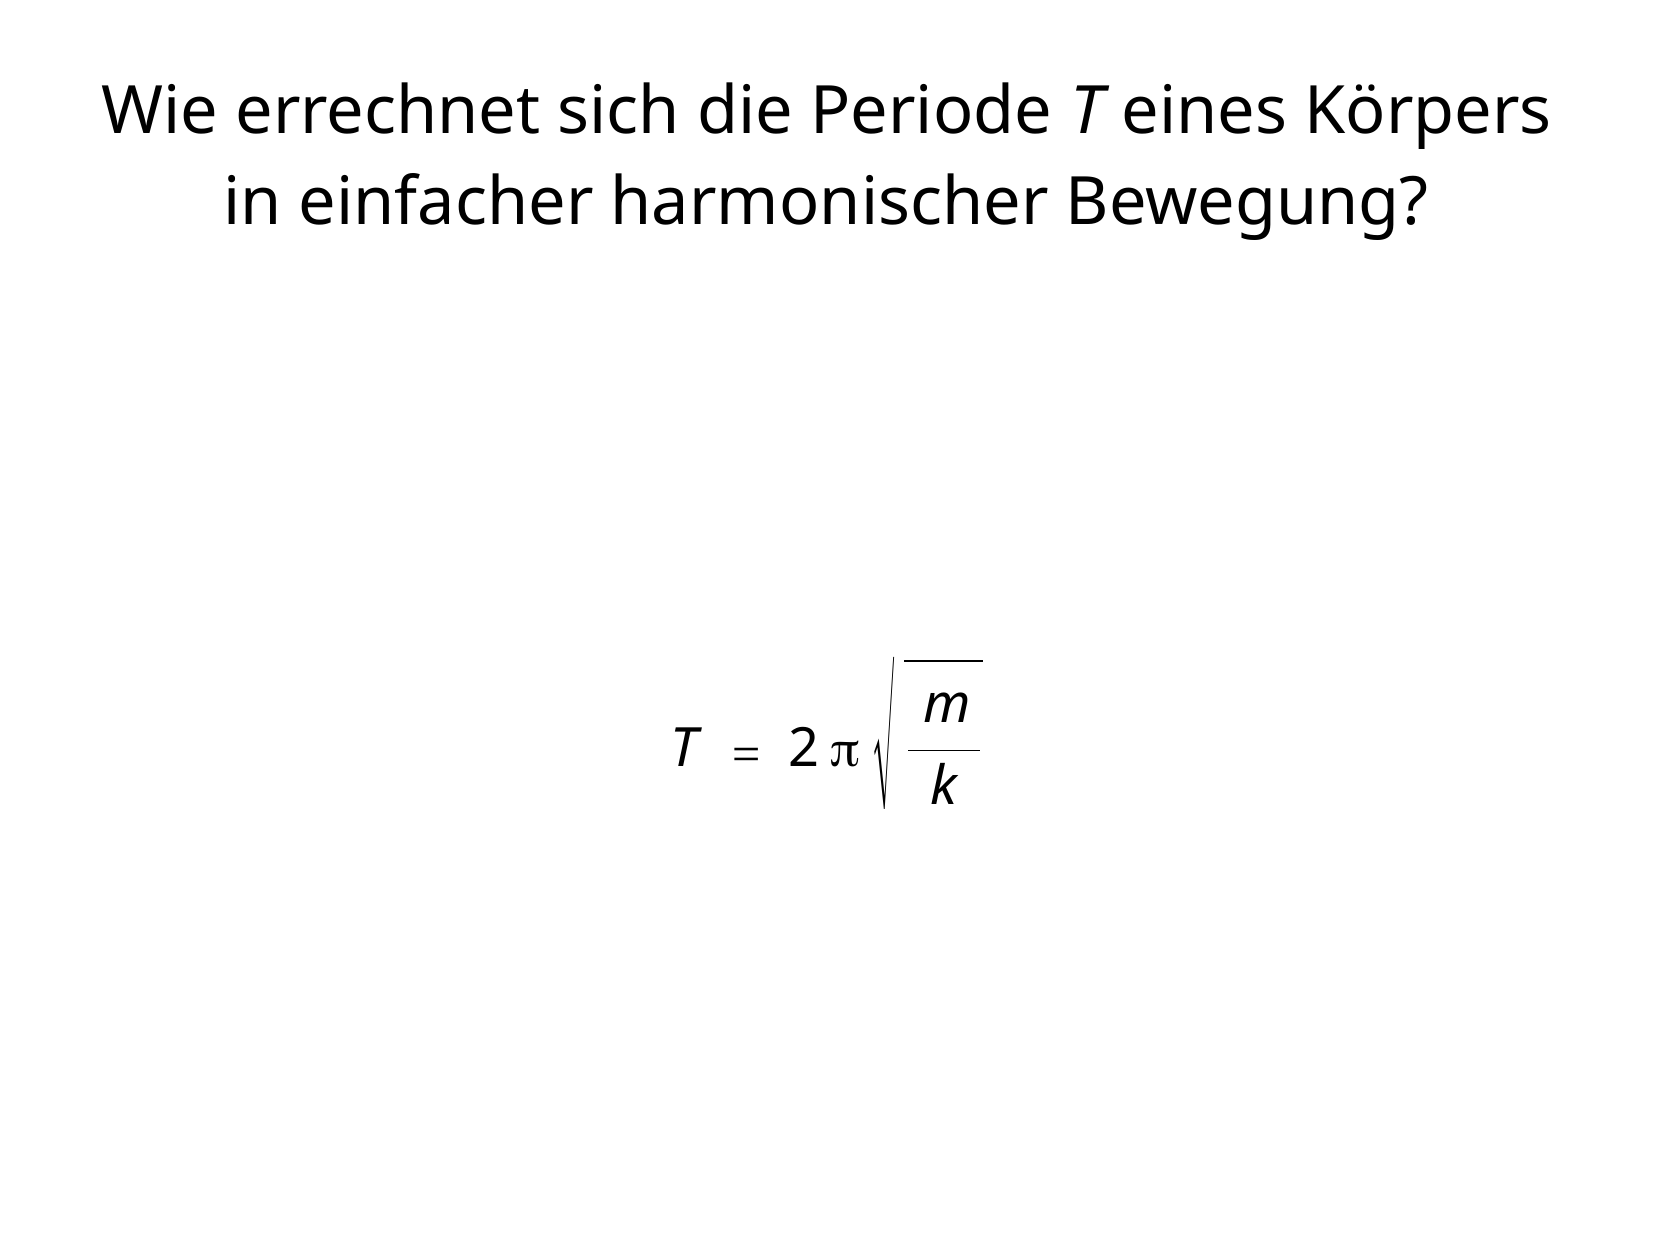

# Wie errechnet sich die Periode T eines Körpers in einfacher harmonischer Bewegung?